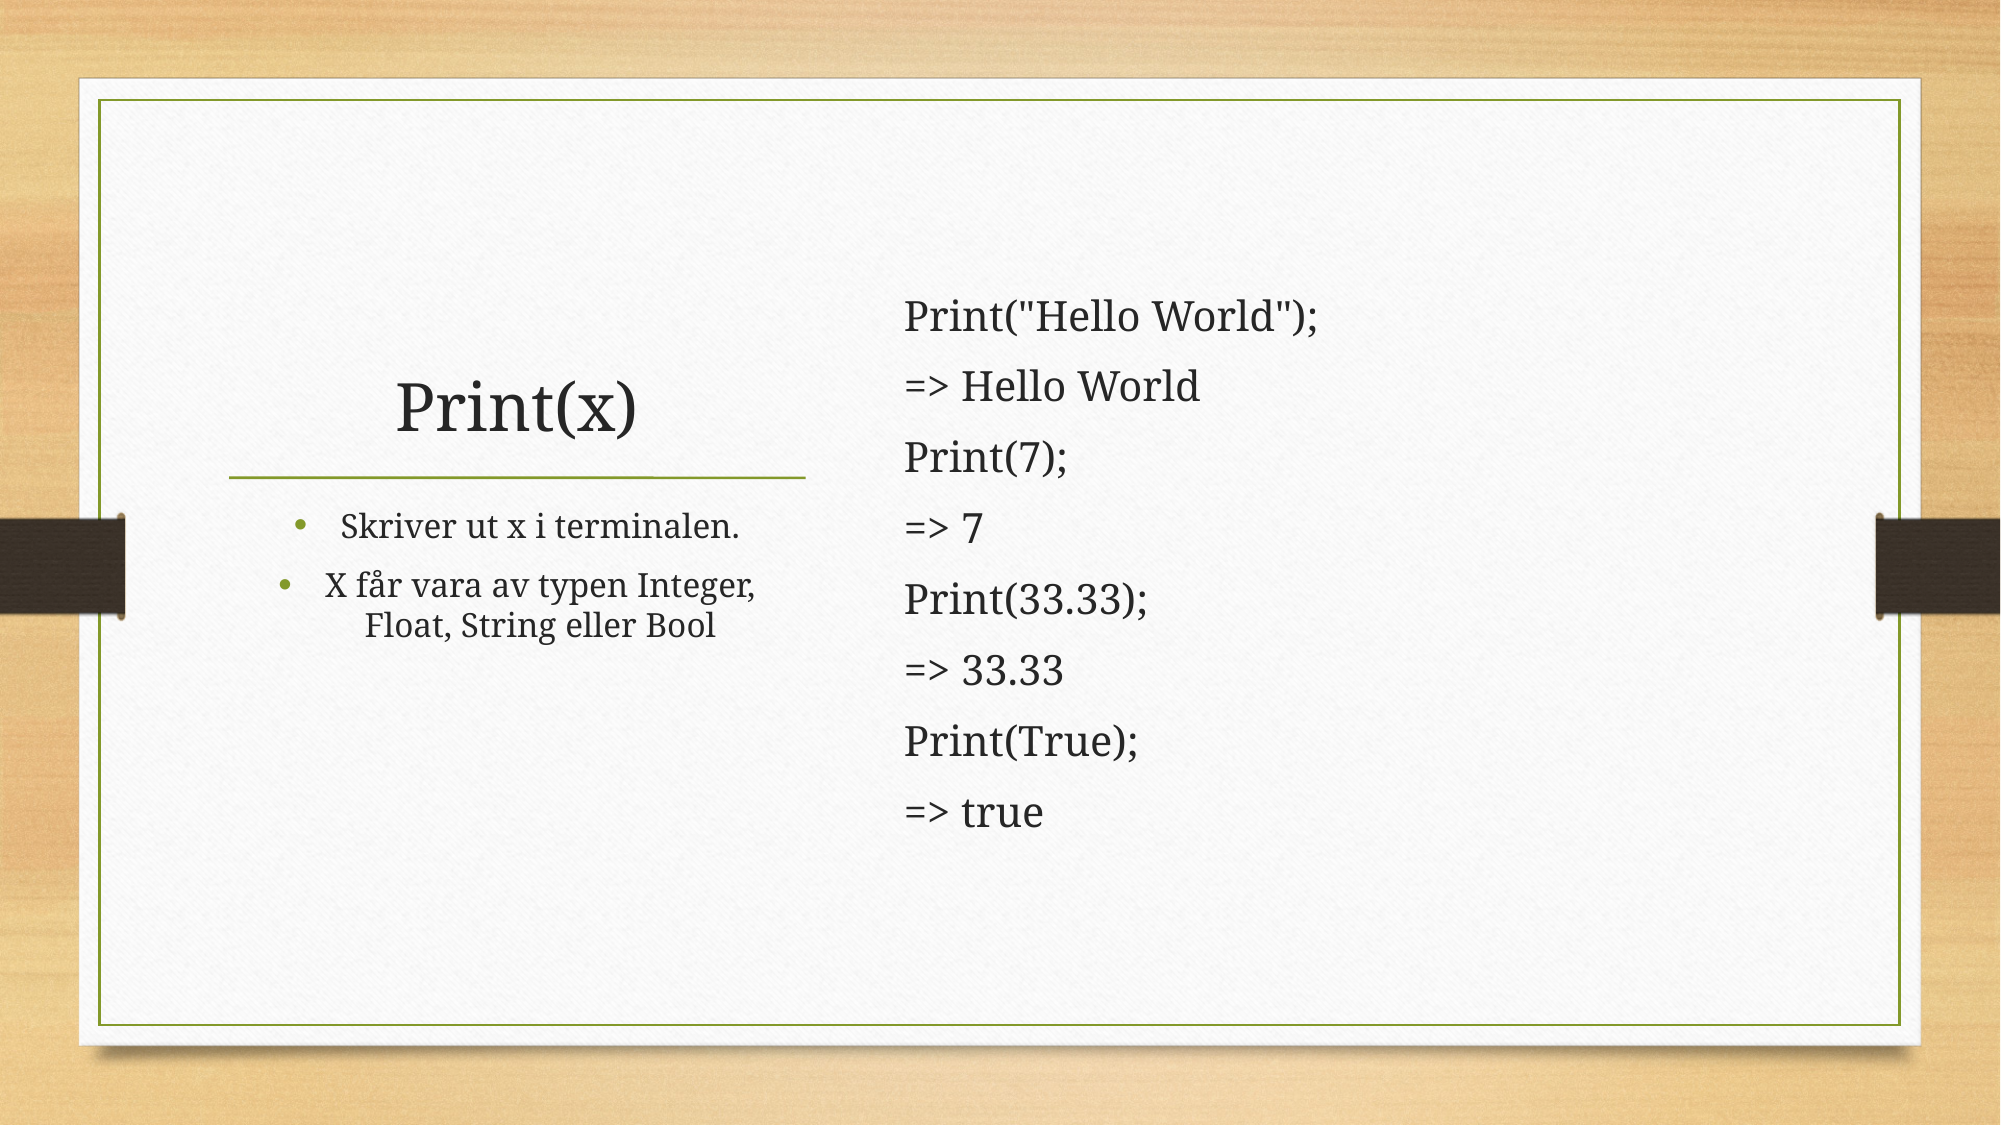

Print("Hello World");
=> Hello World
Print(7);
=> 7
Print(33.33);
=> 33.33
Print(True);
=> true
# Print(x)
Skriver ut x i terminalen.
X får vara av typen Integer, Float, String eller Bool